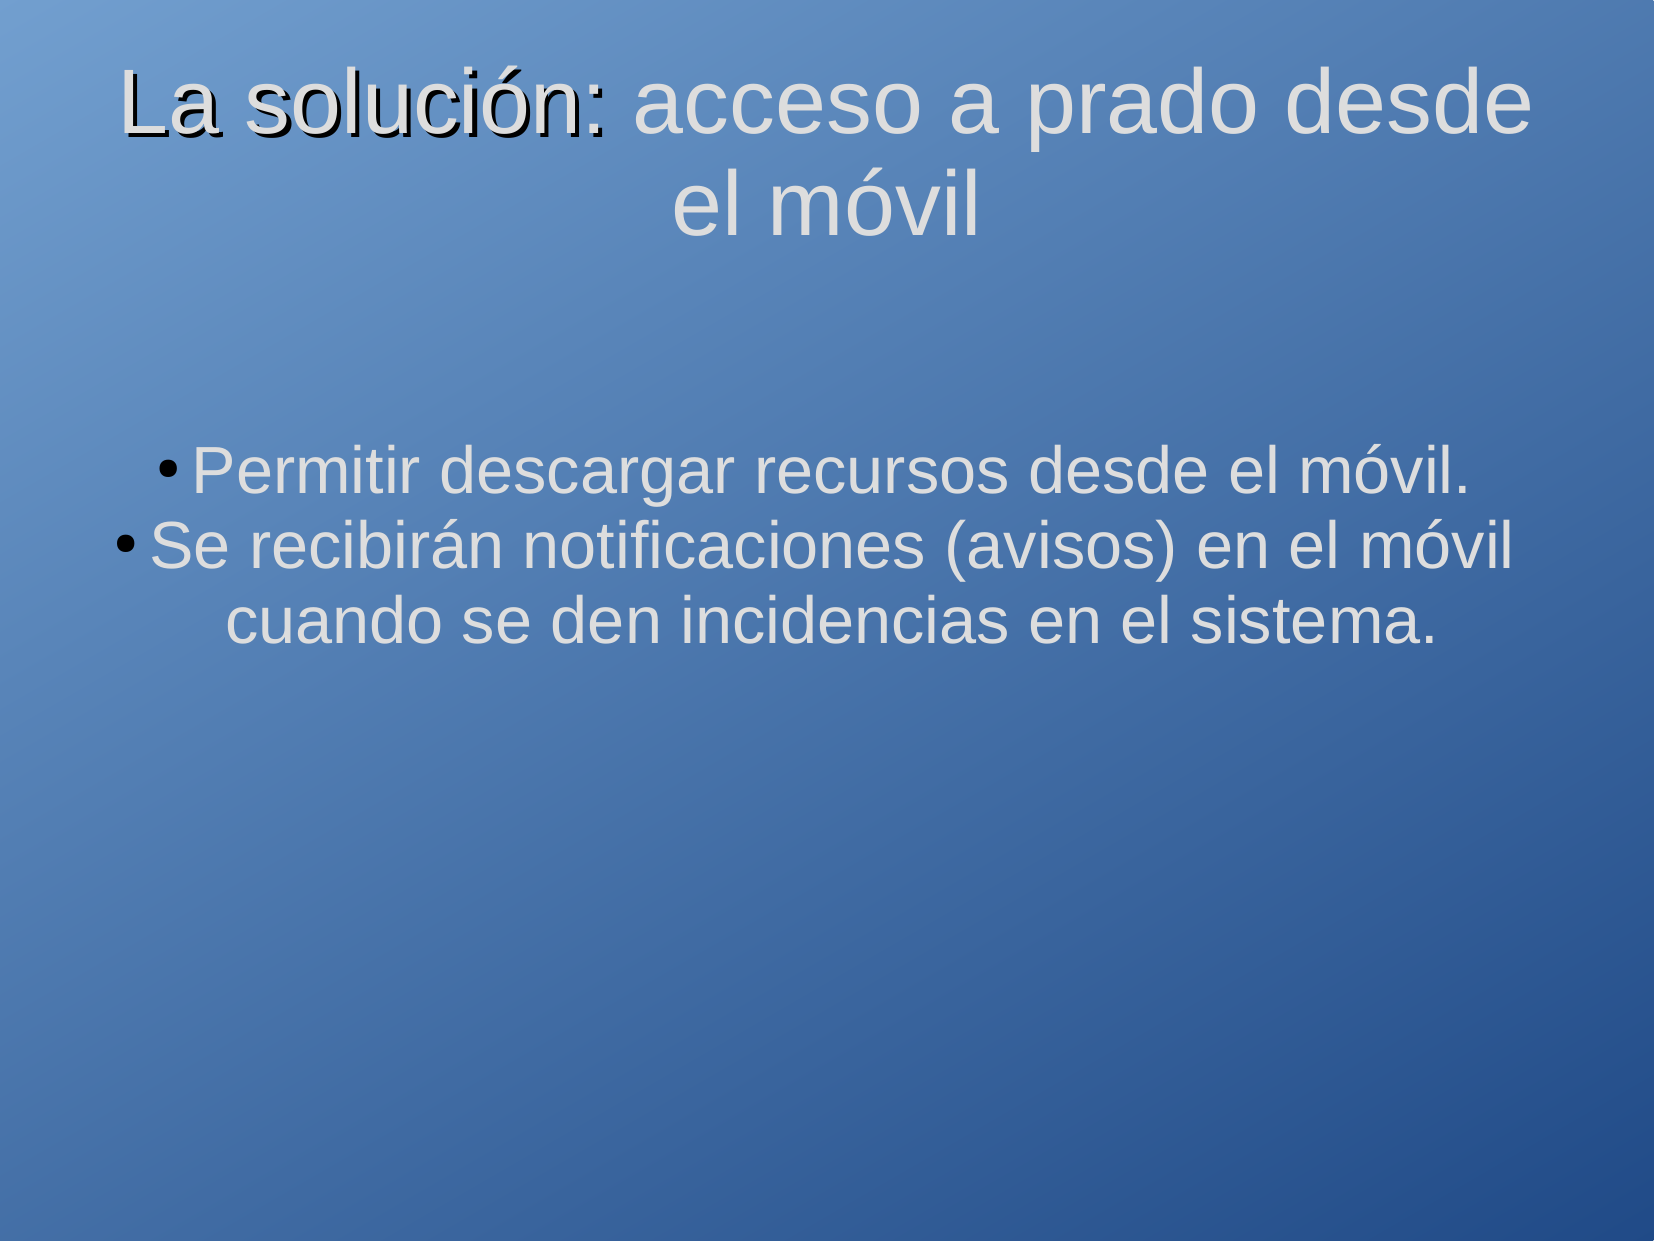

# La solución: acceso a prado desde el móvil
Permitir descargar recursos desde el móvil.
Se recibirán notificaciones (avisos) en el móvil cuando se den incidencias en el sistema.